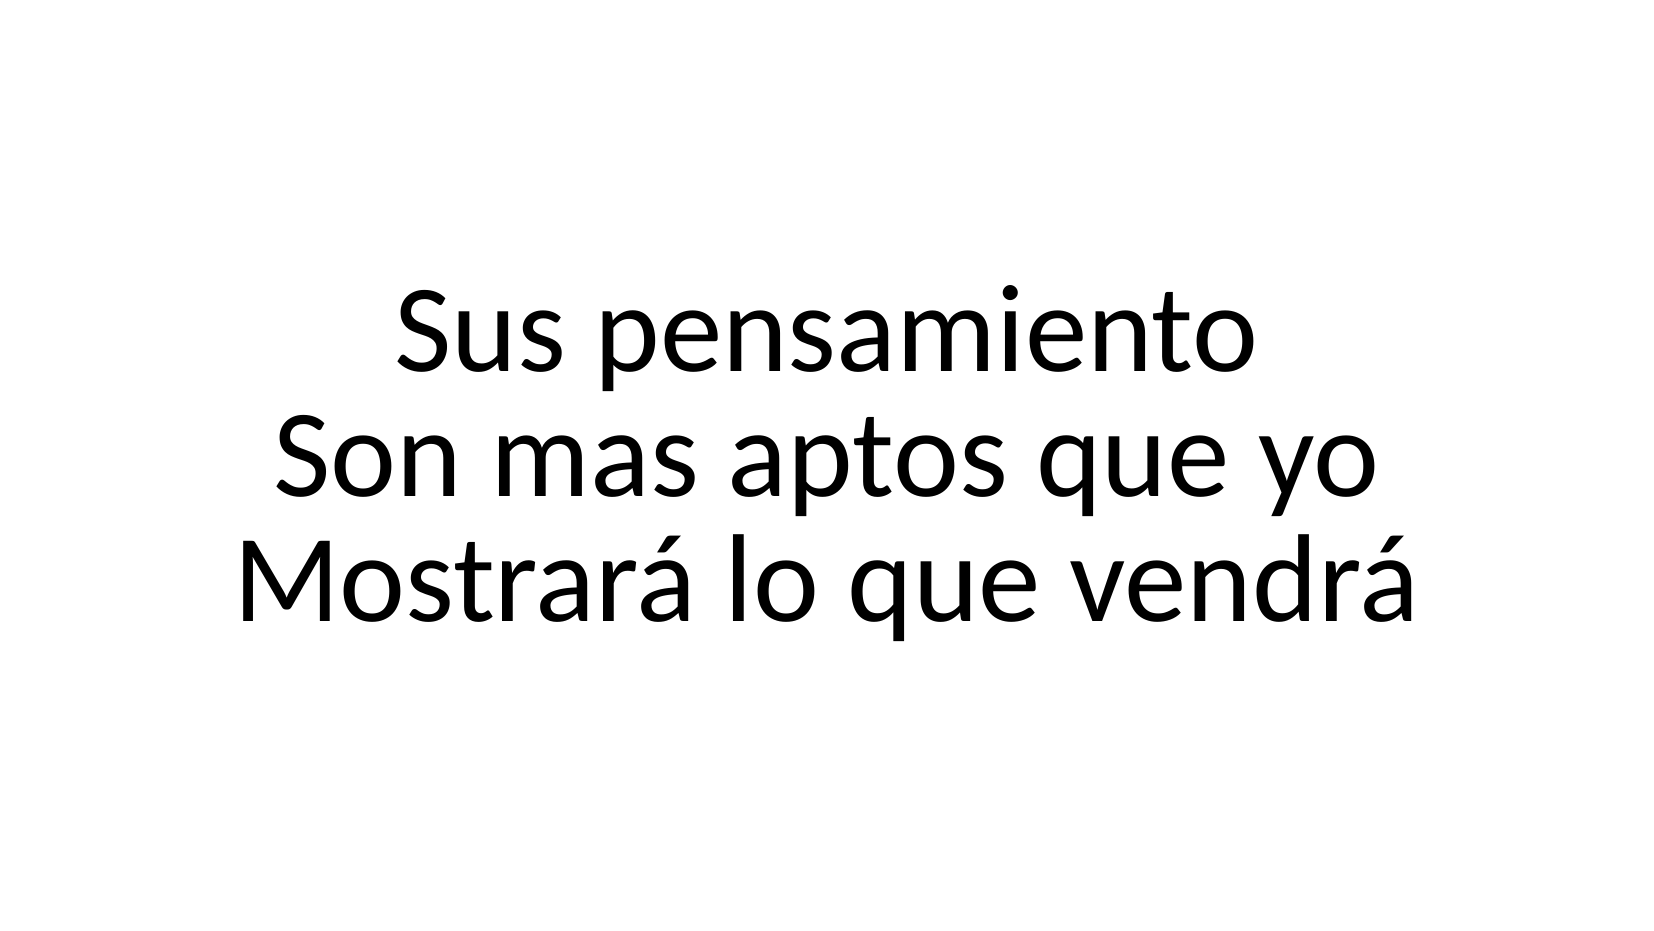

# Sus pensamiento Son mas aptos que yo Mostrará lo que vendrá